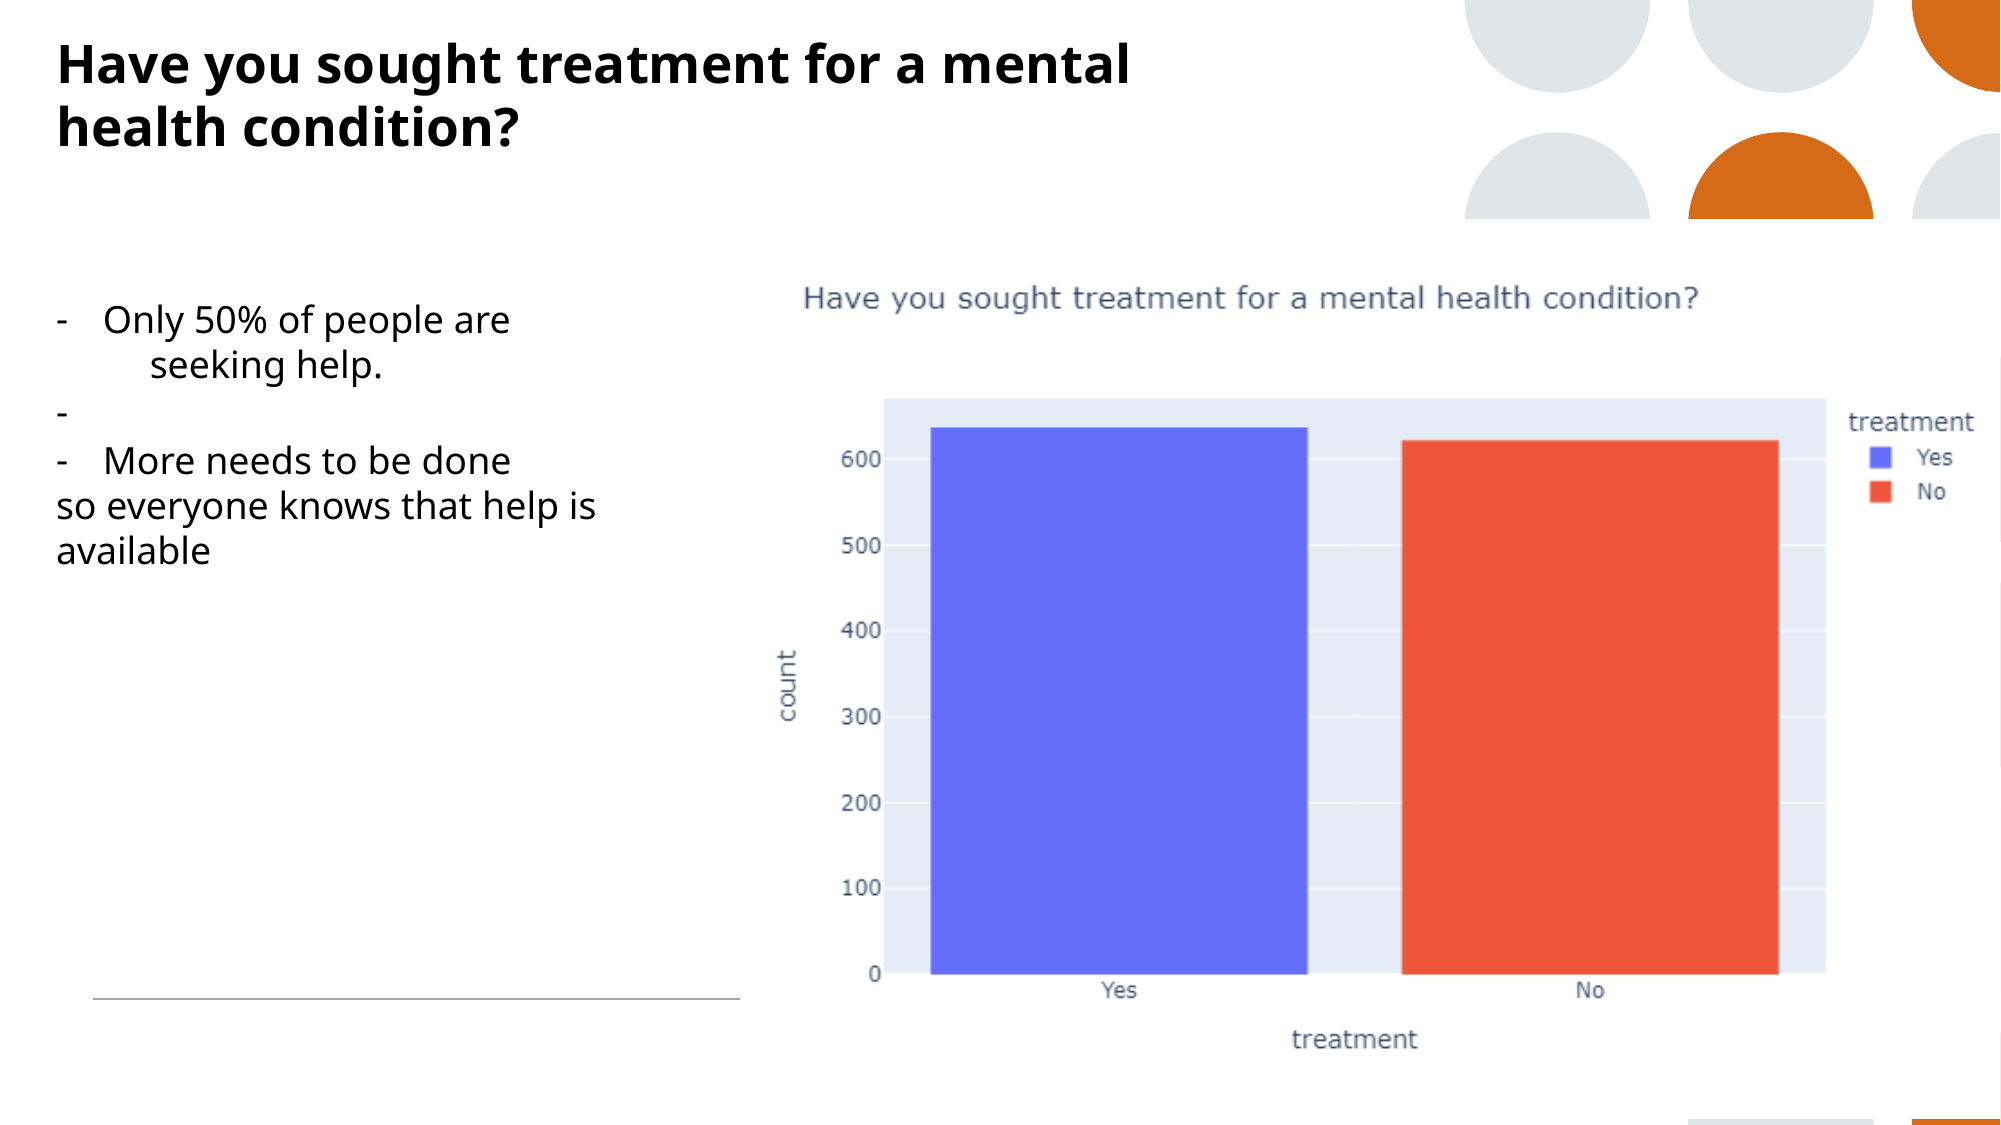

# Have you sought treatment for a mental health condition?
Only 50% of people are seeking help.
More needs to be done
so everyone knows that help is available